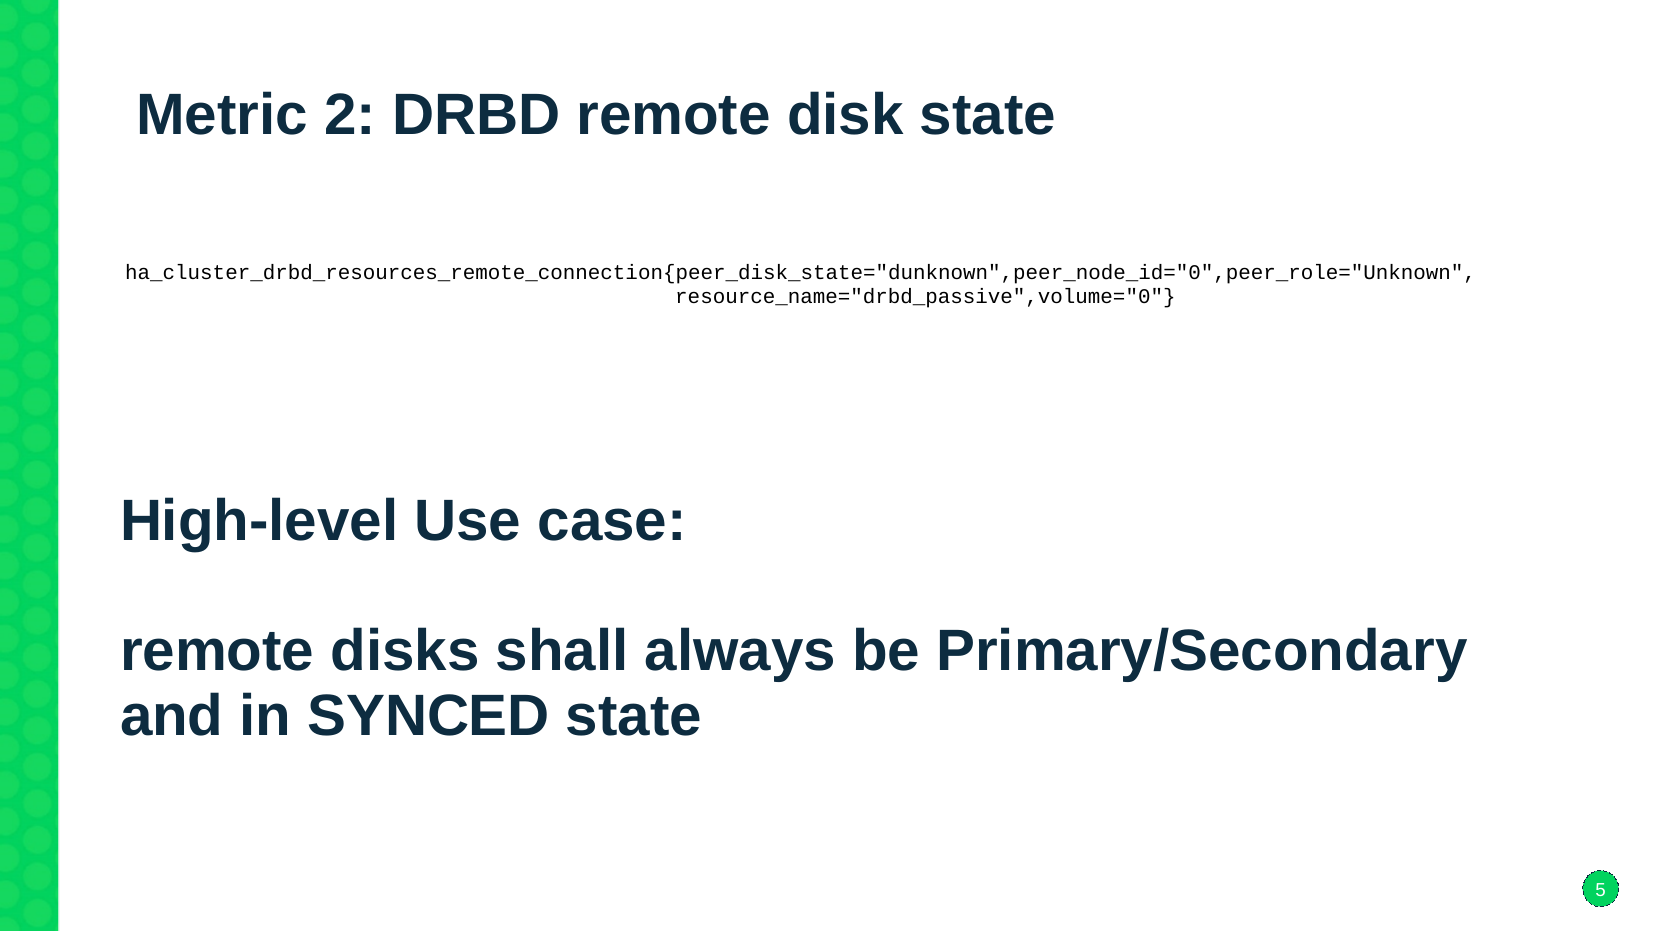

# Metric 2: DRBD remote disk state
ha_cluster_drbd_resources_remote_connection{peer_disk_state="dunknown",peer_node_id="0",peer_role="Unknown",
 resource_name="drbd_passive",volume="0"}
High-level Use case:
remote disks shall always be Primary/Secondary and in SYNCED state
5